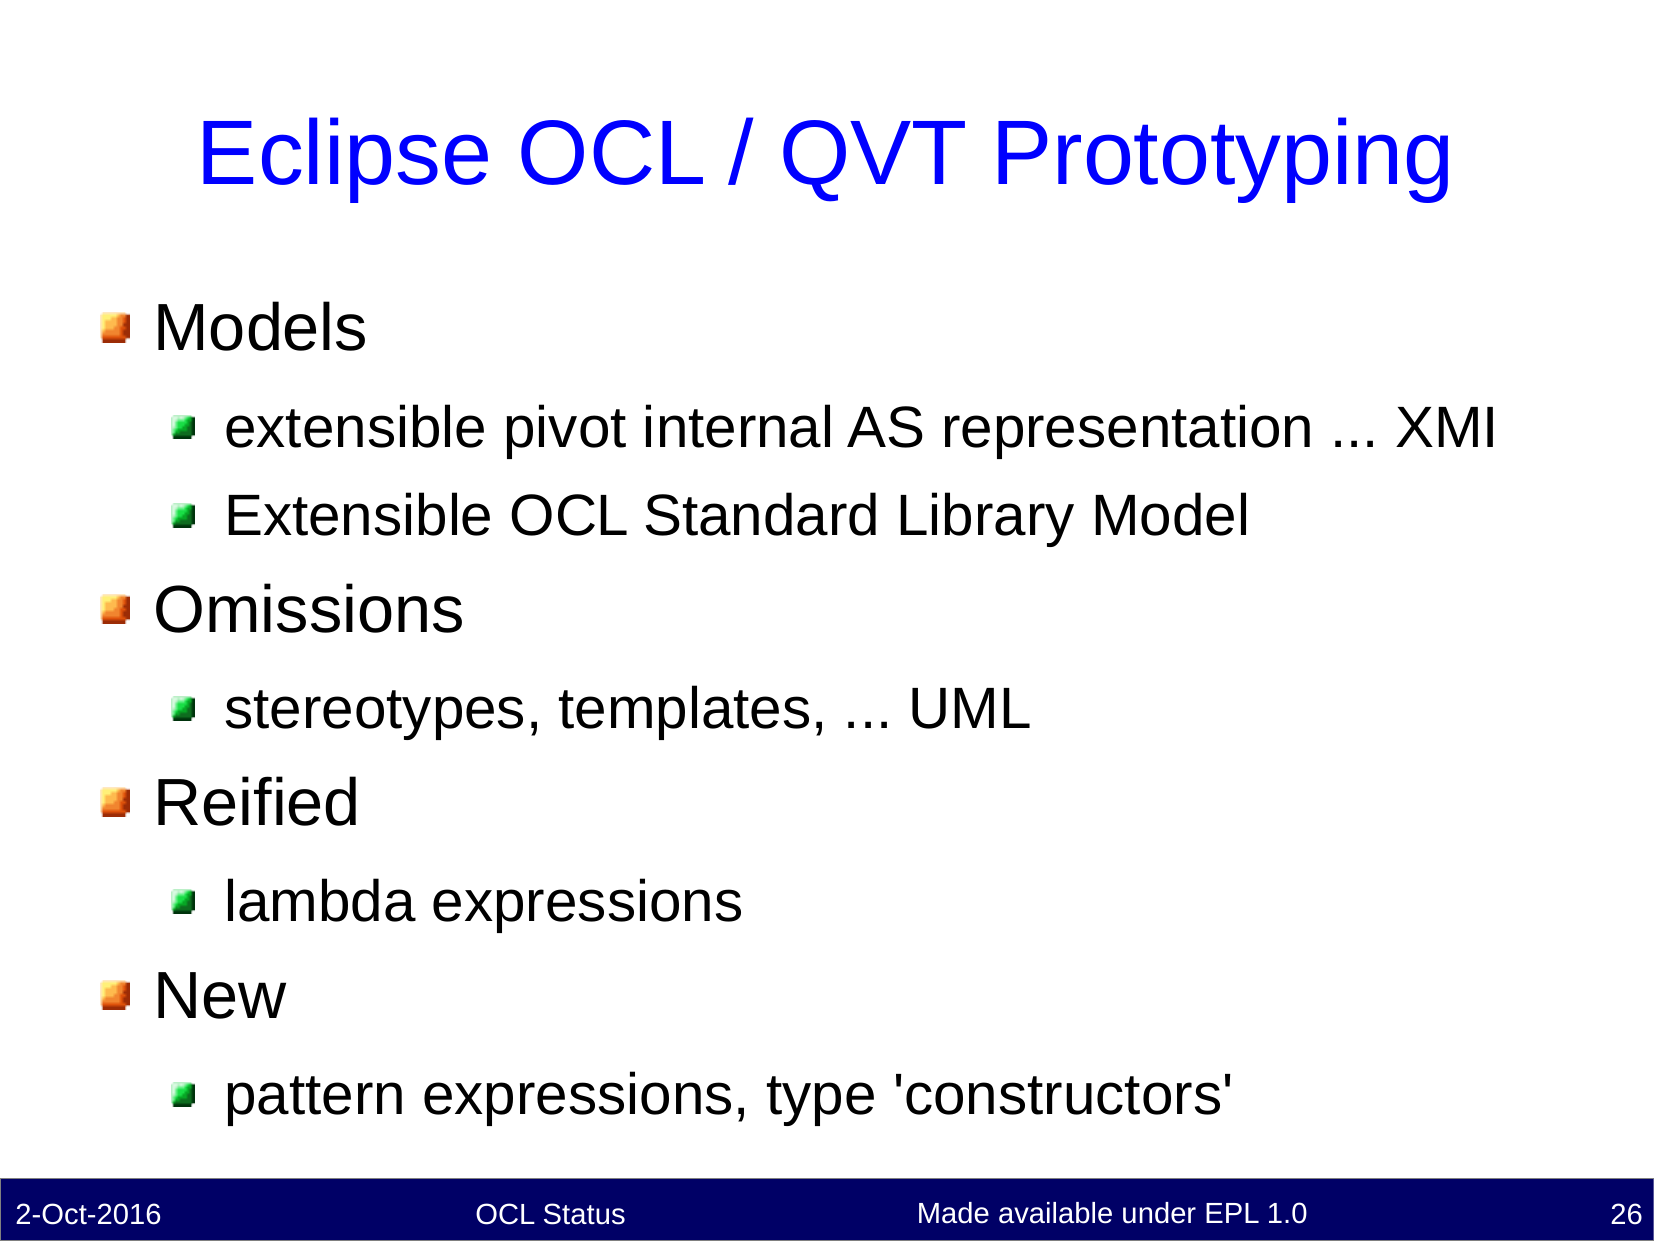

# Eclipse OCL / QVT Prototyping
Models
extensible pivot internal AS representation ... XMI
Extensible OCL Standard Library Model
Omissions
stereotypes, templates, ... UML
Reified
lambda expressions
New
pattern expressions, type 'constructors'
2-Oct-2016
OCL Status
26